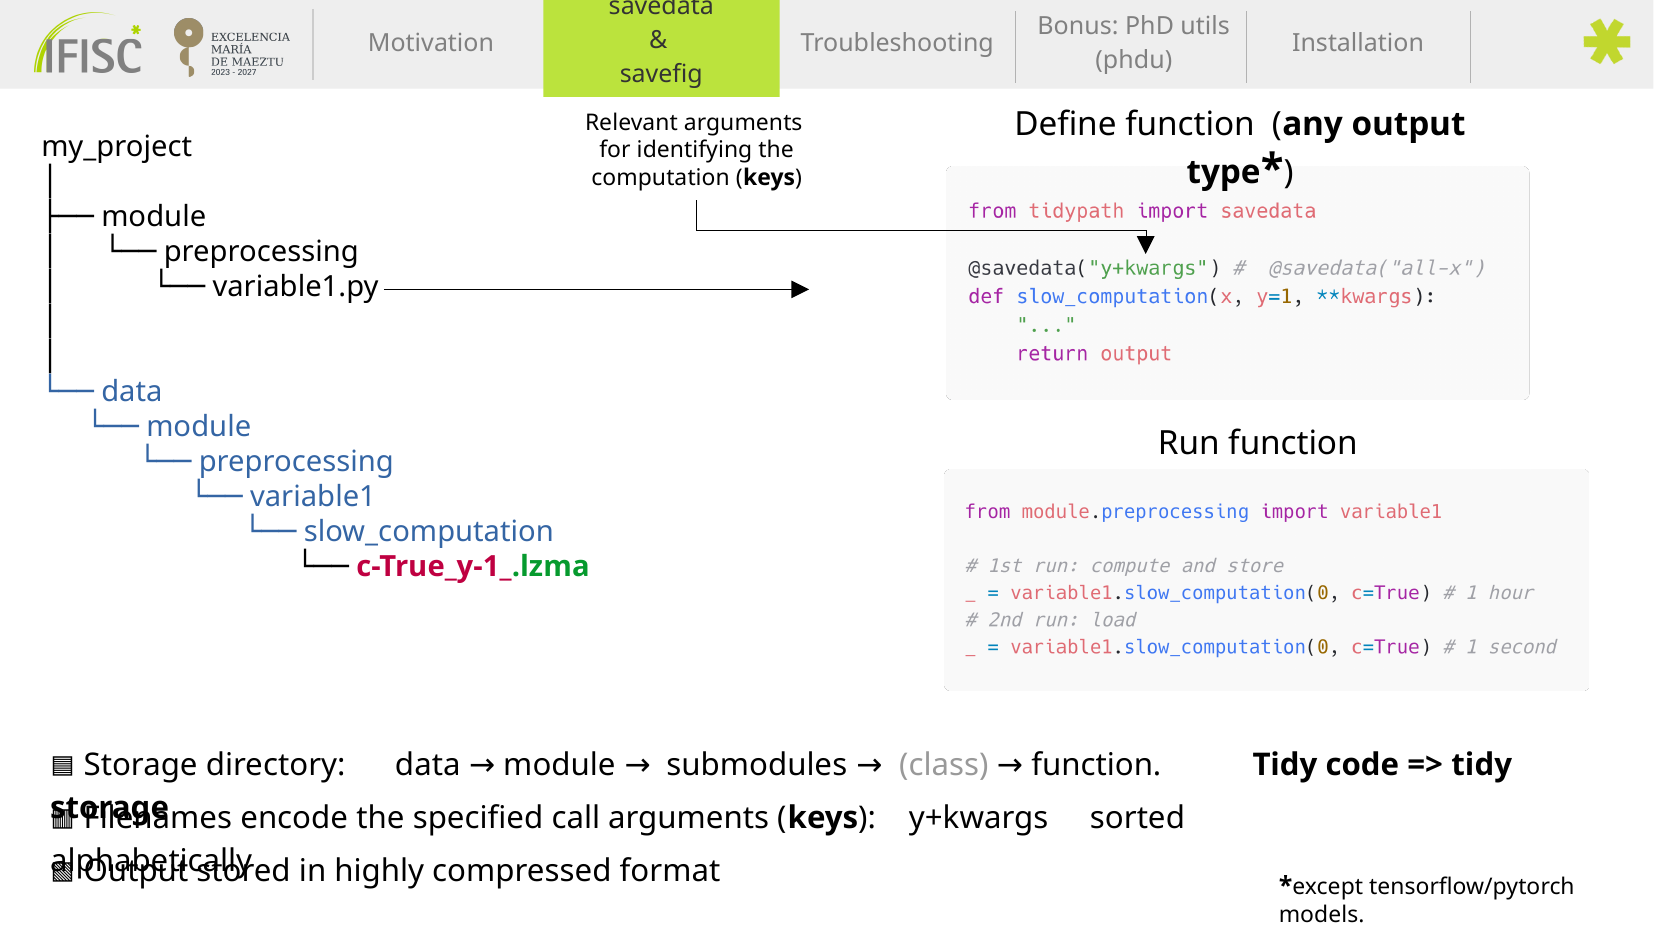

Troubleshooting
savedata
&
savefig
Motivation
Bonus: PhD utils (phdu)
Installation
my_project
│
├── module
│ └── preprocessing
│ 	 └── variable1.py
│
│
└── data
 └── module
 └── preprocessing
 	 └── variable1
 └── slow_computation
 └── c-True_y-1_.lzma
Define function (any output type*)
Relevant arguments
for identifying the computation (keys)
Run function
🟦 Storage directory: data → module → submodules → (class) → function. Tidy code => tidy storage
🟥 Filenames encode the specified call arguments (keys): y+kwargs sorted alphabetically
🟩 Output stored in highly compressed format
*except tensorflow/pytorch models.
Use the respective frameworks.